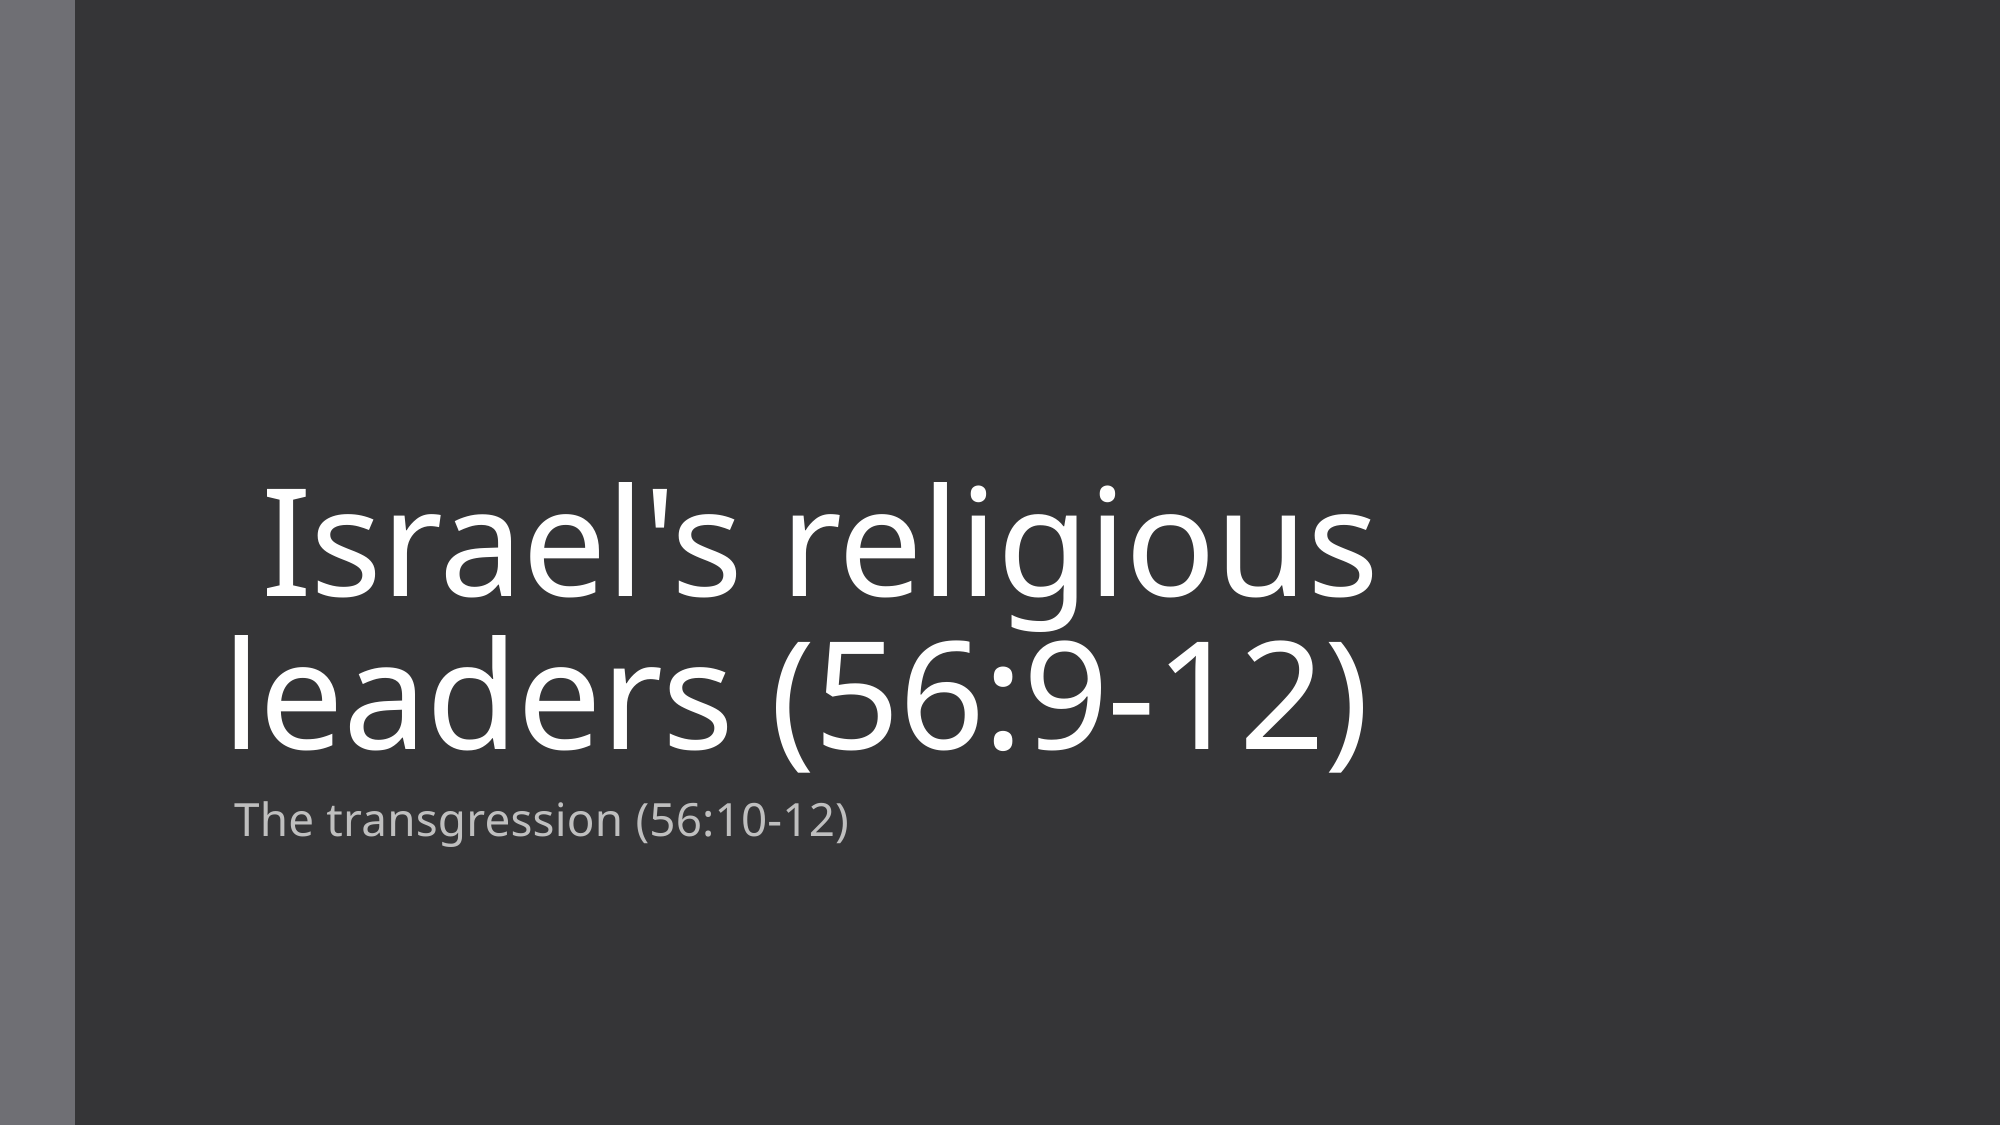

# Israel's religious leaders (56:9-12)
 The transgression (56:10-12)